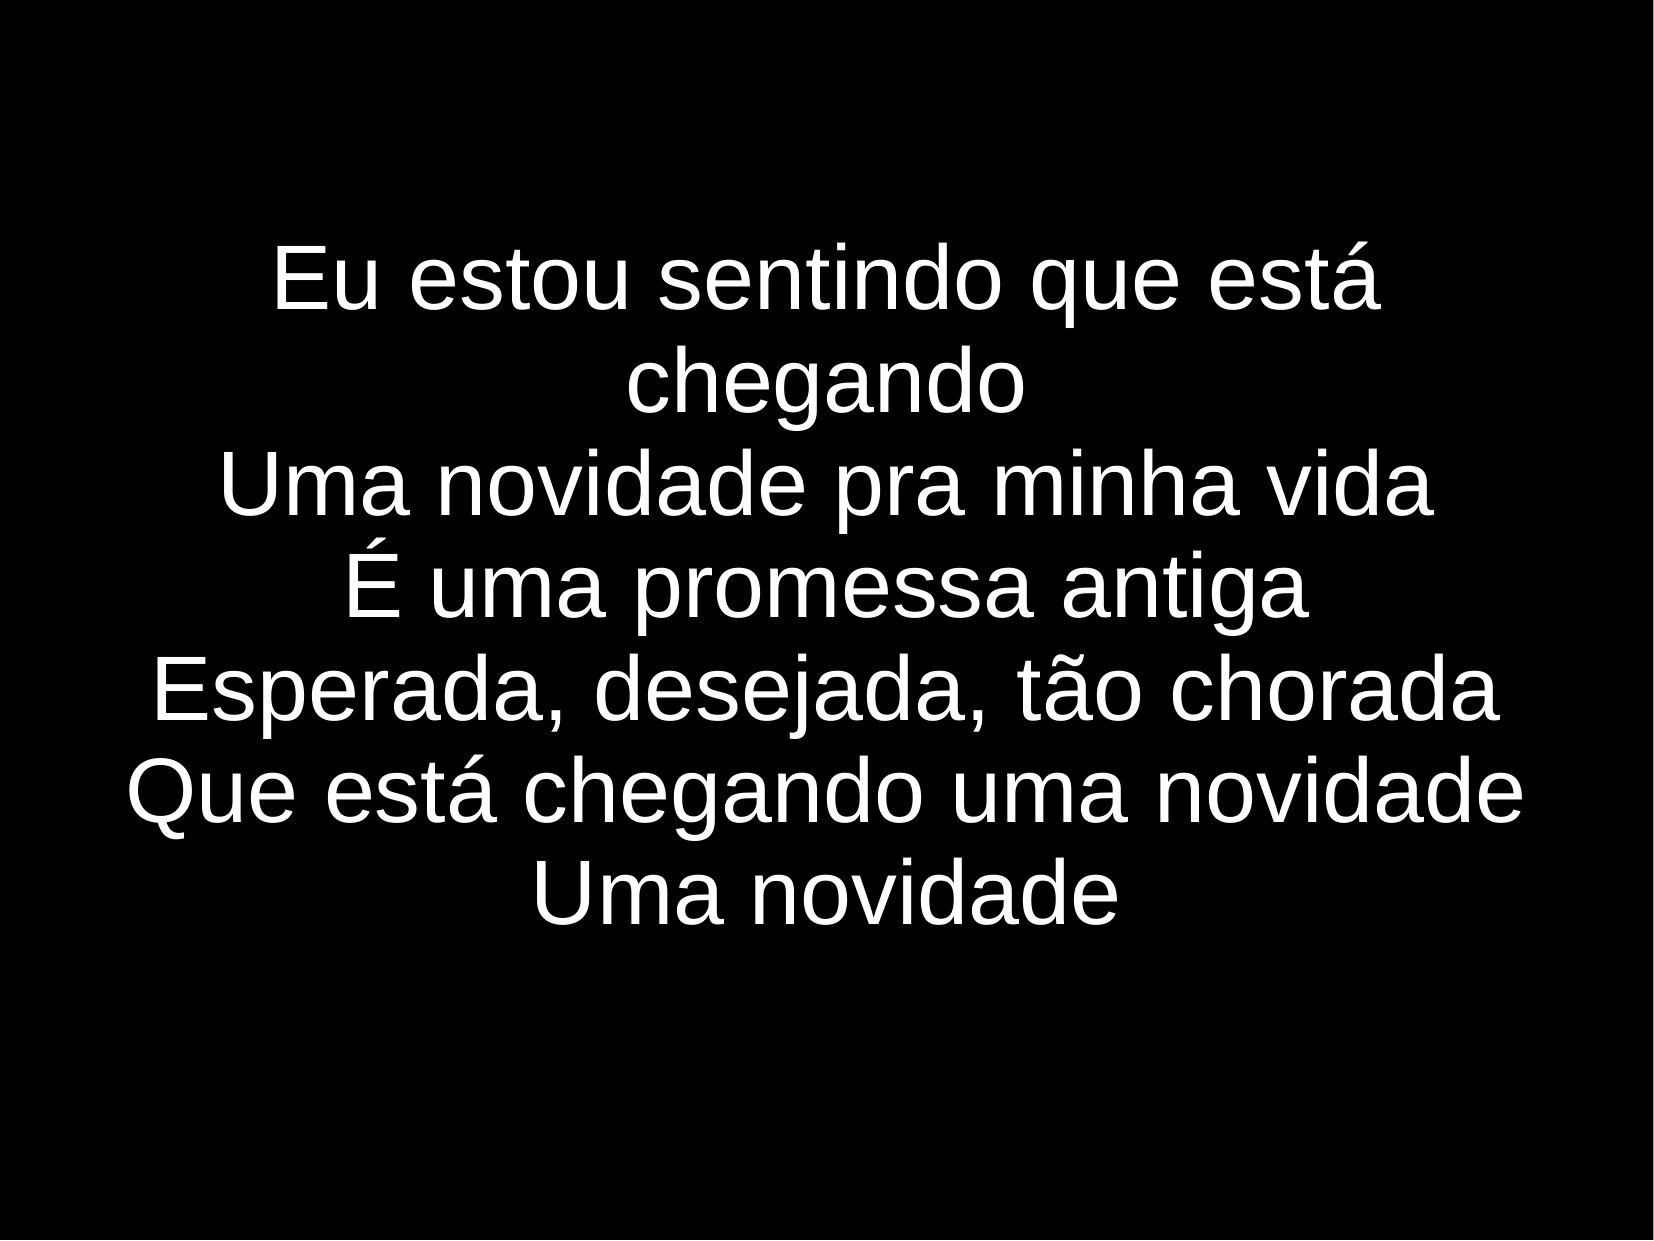

# Eu estou sentindo que está chegando
Uma novidade pra minha vida
É uma promessa antiga
Esperada, desejada, tão chorada
Que está chegando uma novidade
Uma novidade